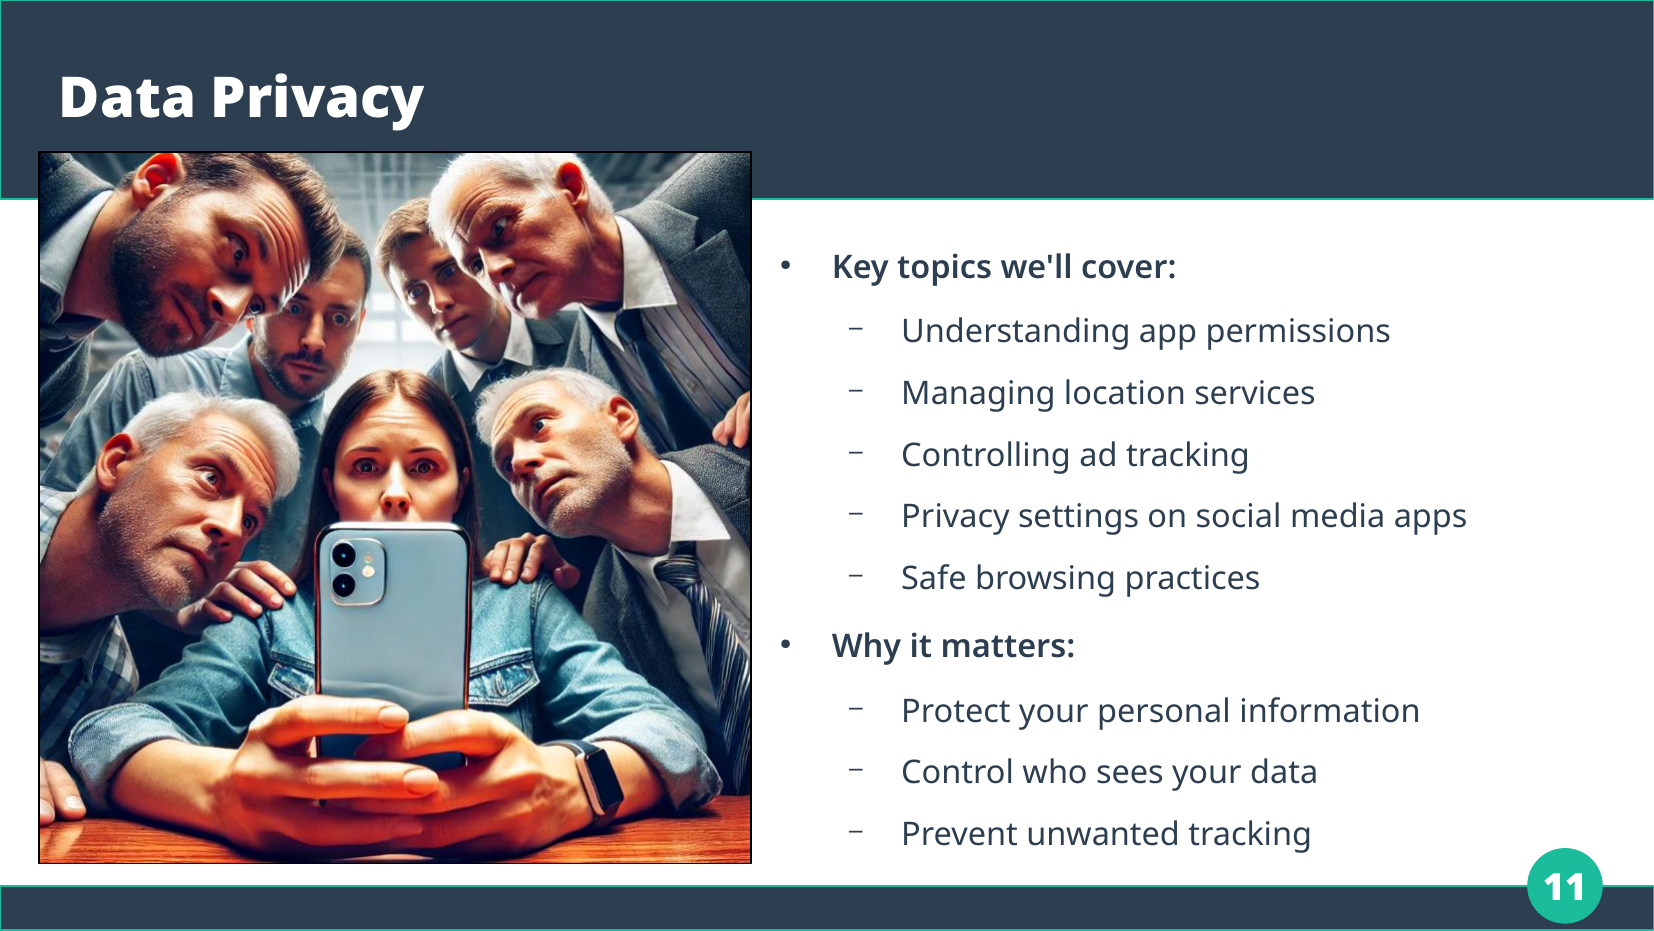

# Data Privacy
Key topics we'll cover:
Understanding app permissions
Managing location services
Controlling ad tracking
Privacy settings on social media apps
Safe browsing practices
Why it matters:
Protect your personal information
Control who sees your data
Prevent unwanted tracking
11